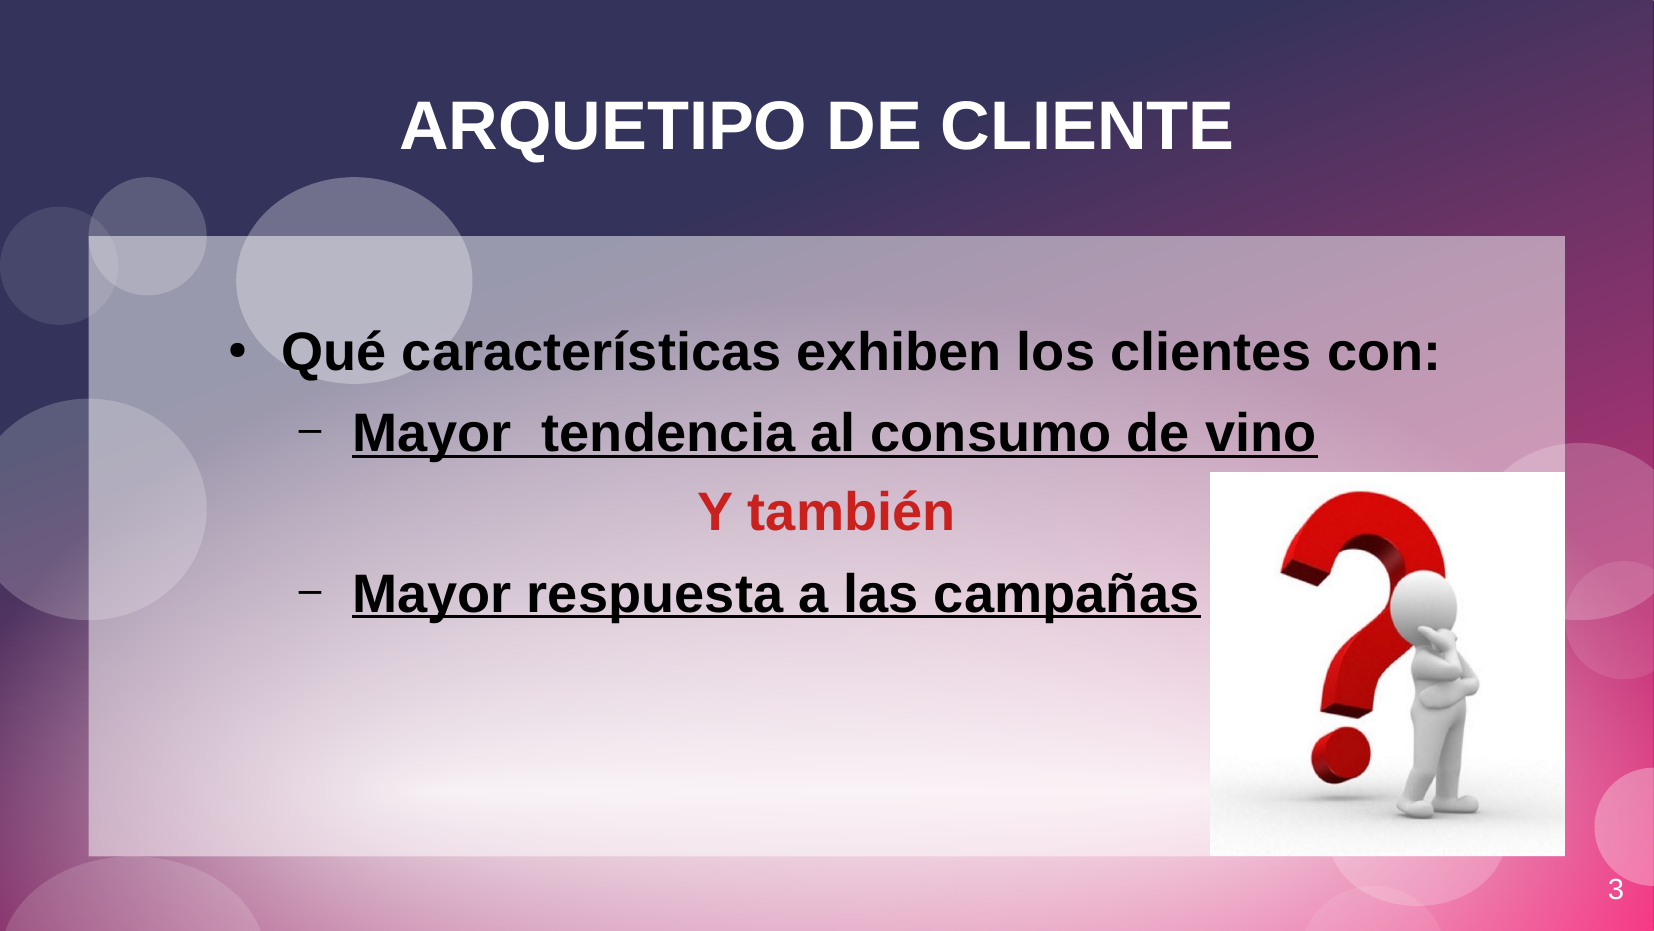

# ARQUETIPO DE CLIENTE
Qué características exhiben los clientes con:
Mayor tendencia al consumo de vino
Y también
Mayor respuesta a las campañas
3